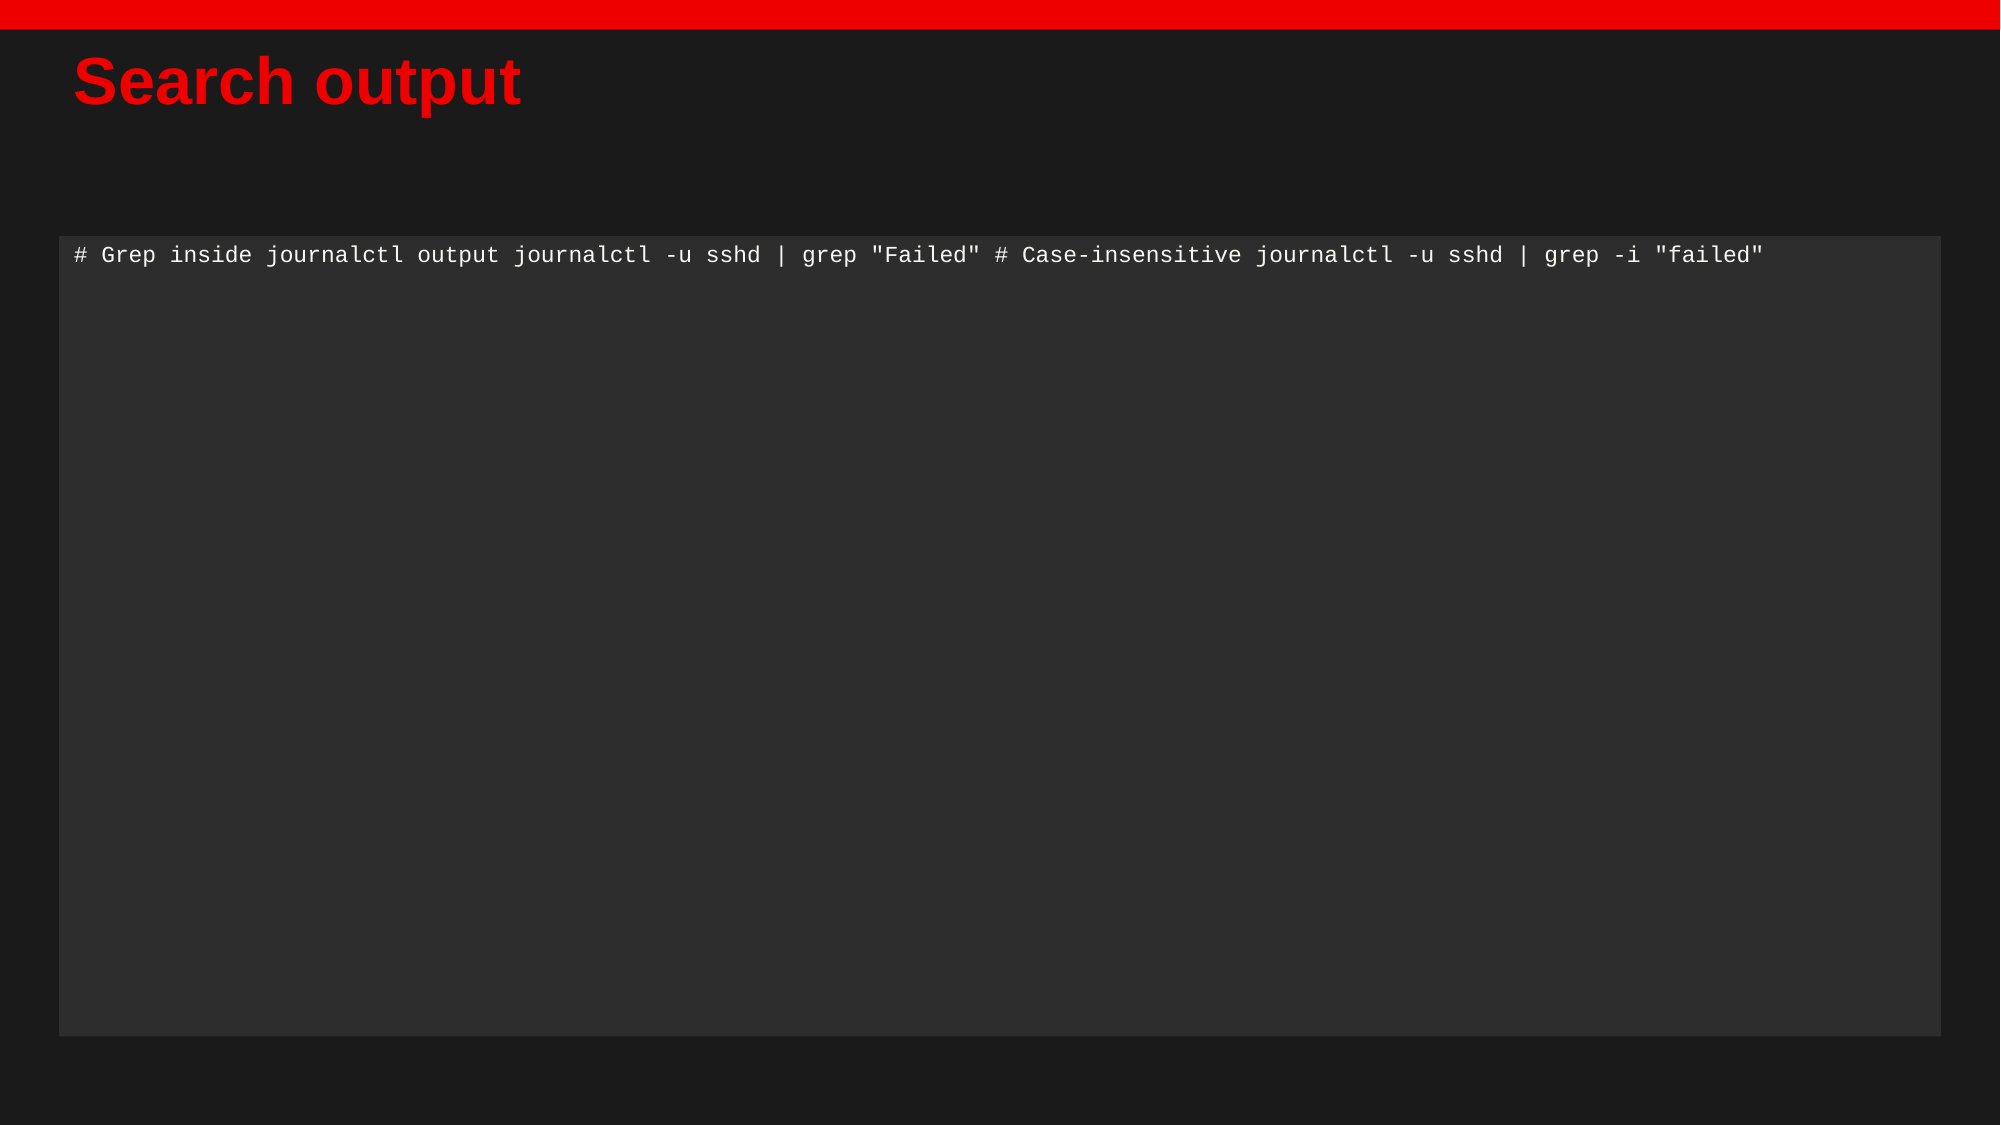

Search output
# Grep inside journalctl output journalctl -u sshd | grep "Failed" # Case-insensitive journalctl -u sshd | grep -i "failed"